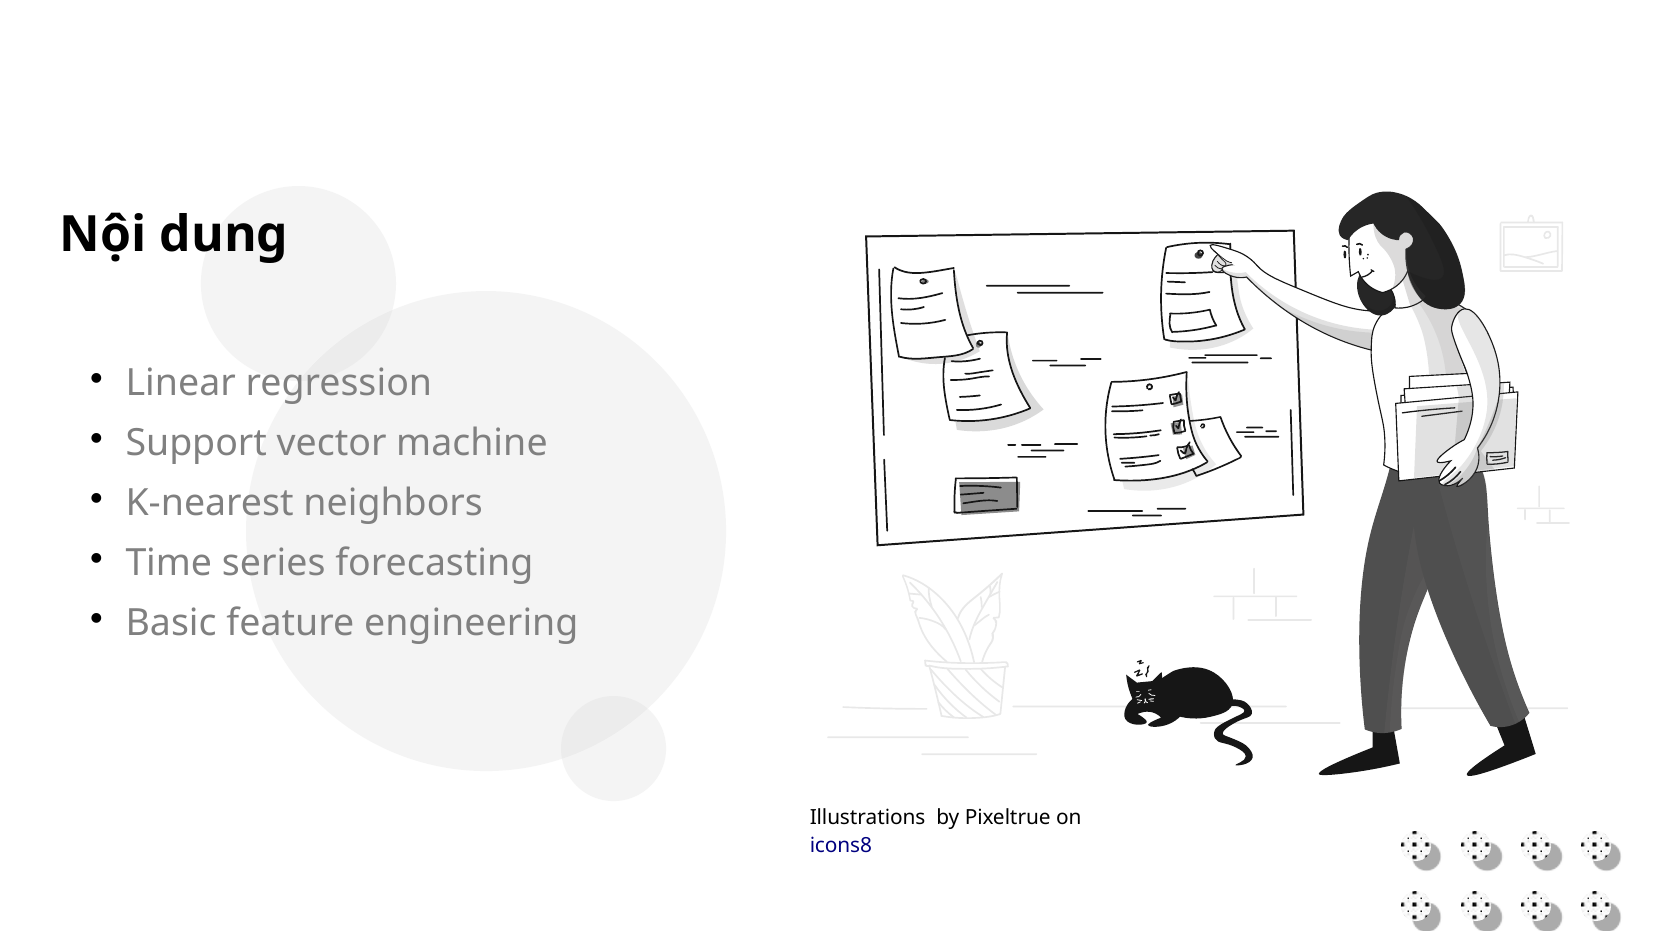

Nội dung
Linear regression
Support vector machine
K-nearest neighbors
Time series forecasting
Basic feature engineering